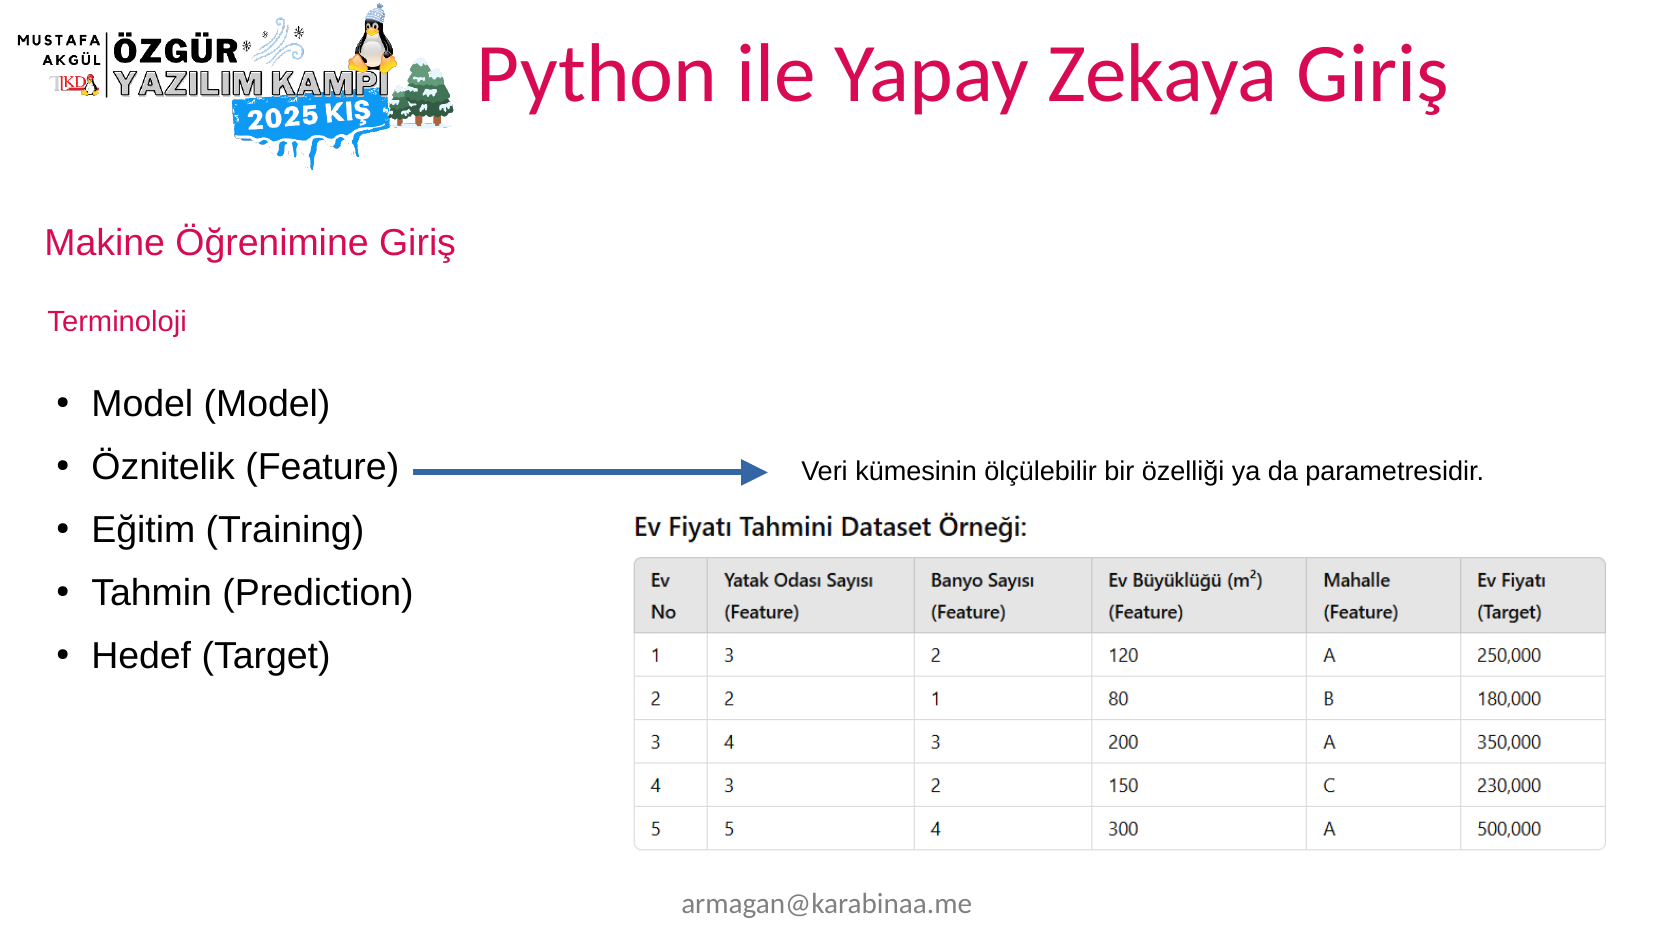

Python ile Yapay Zekaya Giriş
Makine Öğrenimine Giriş
Terminoloji
Model (Model)
Öznitelik (Feature)
Eğitim (Training)
Tahmin (Prediction)
Hedef (Target)
Veri kümesinin ölçülebilir bir özelliği ya da parametresidir.
armagan@karabinaa.me